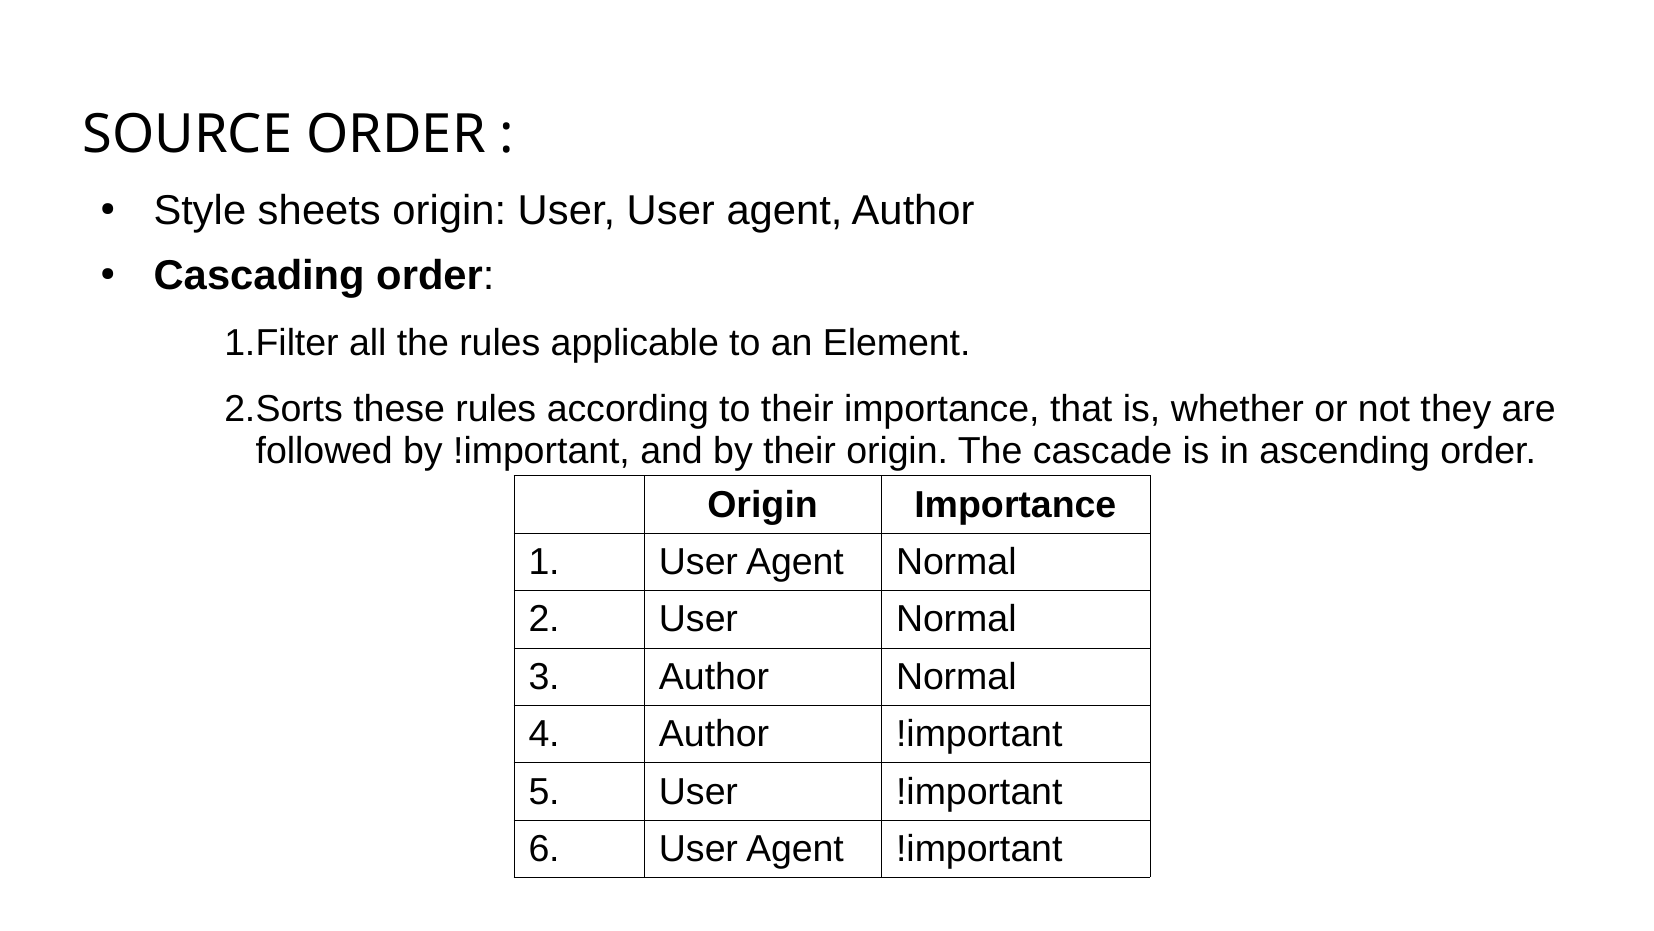

# SOURCE ORDER :
Style sheets origin: User, User agent, Author
Cascading order:
1.Filter all the rules applicable to an Element.
2.Sorts these rules according to their importance, that is, whether or not they are followed by !important, and by their origin. The cascade is in ascending order.
| | Origin | Importance |
| --- | --- | --- |
| 1. | User Agent | Normal |
| 2. | User | Normal |
| 3. | Author | Normal |
| 4. | Author | !important |
| 5. | User | !important |
| 6. | User Agent | !important |